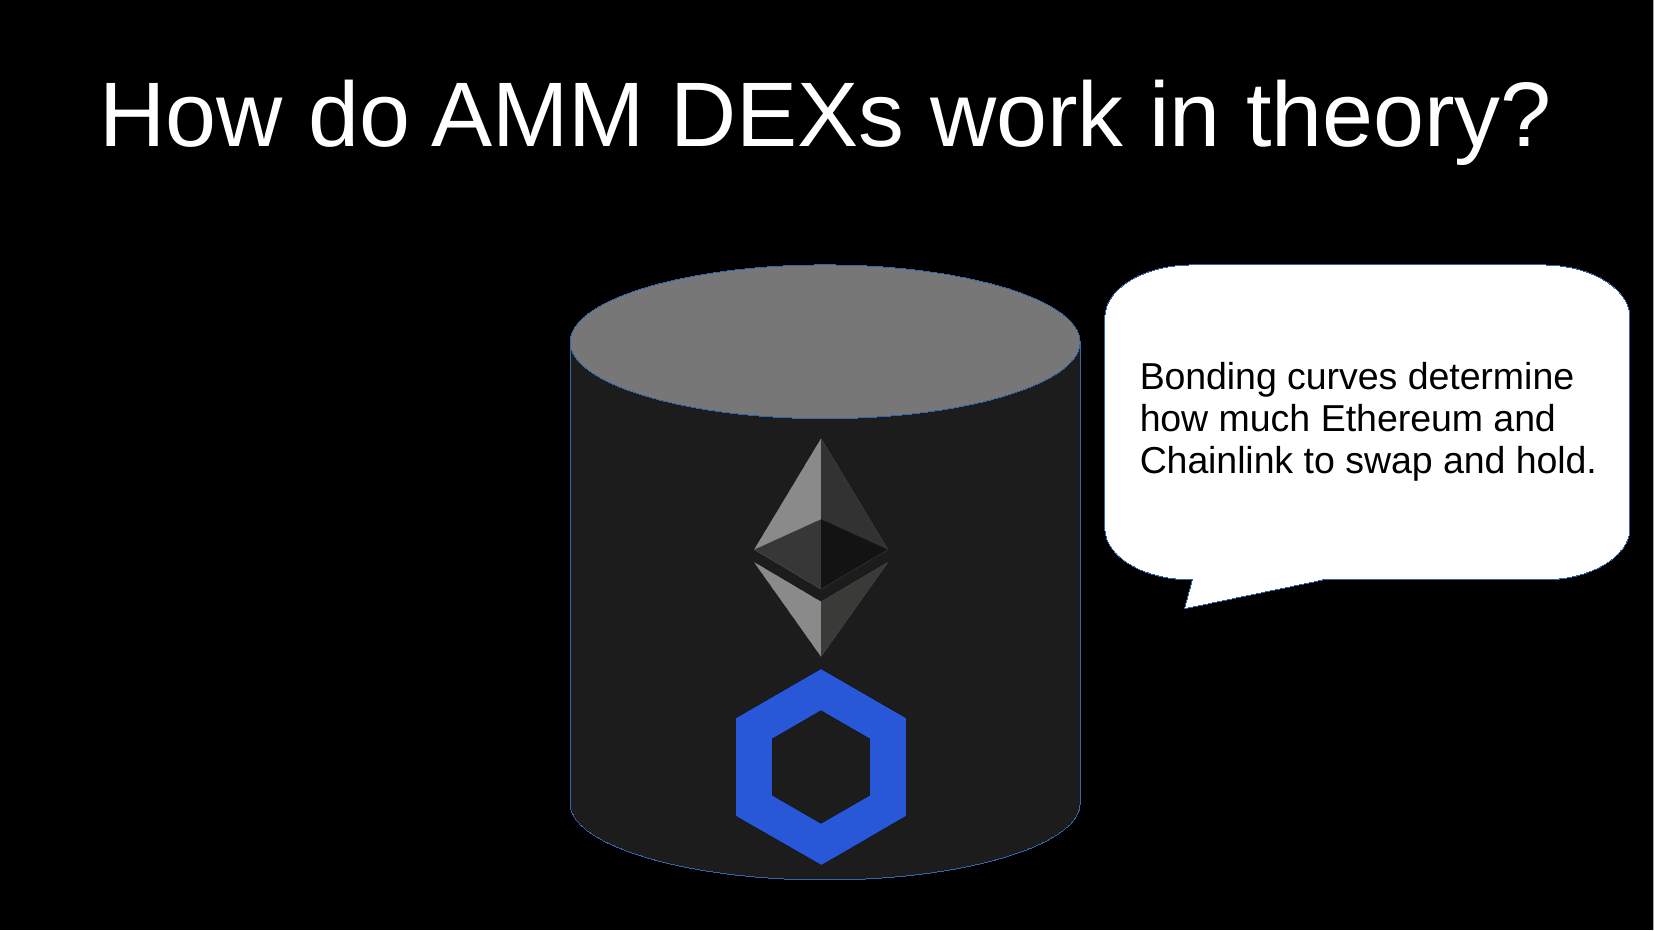

# How do AMM DEXs work in theory?
Bonding curves determine how much Ethereum and Chainlink to swap and hold.